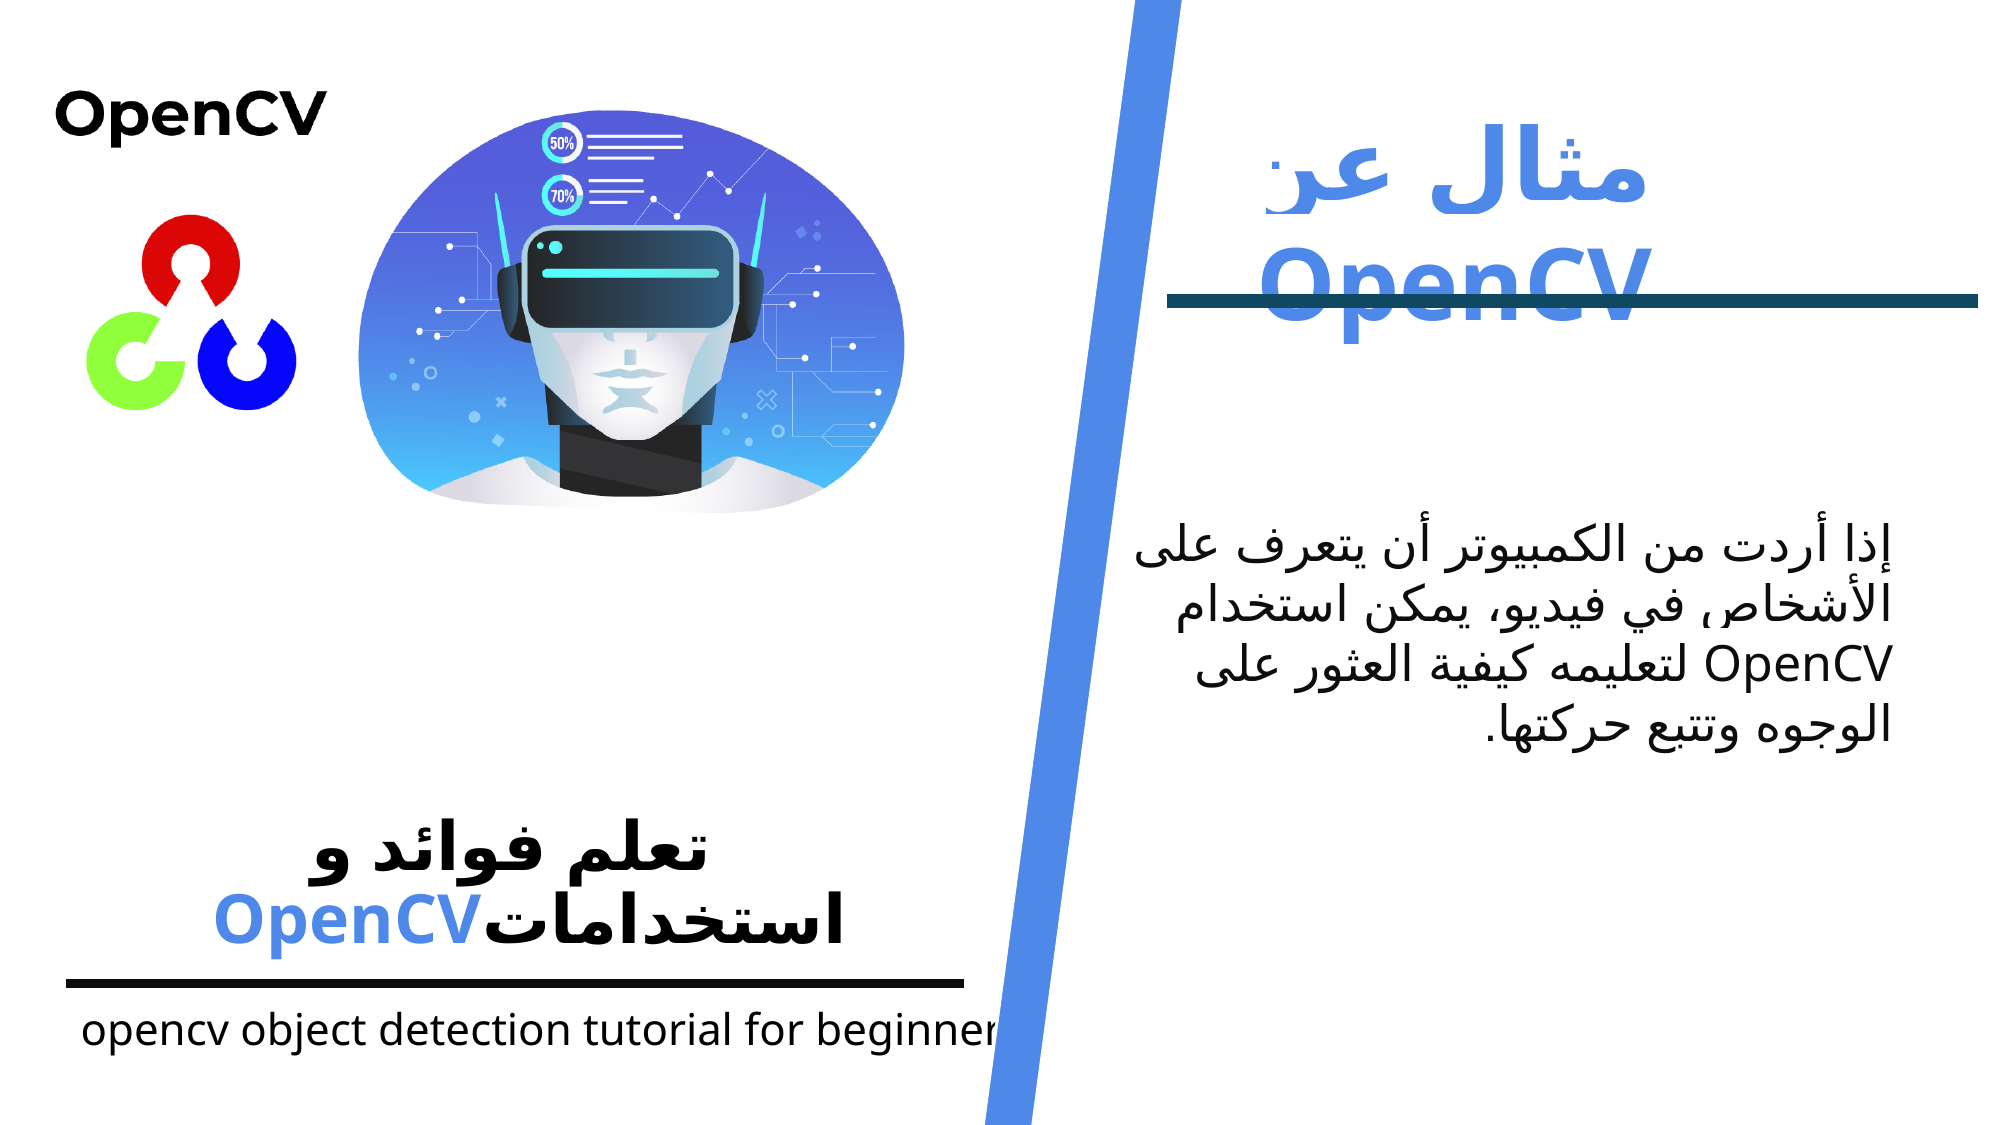

مثال عن OpenCV
إذا أردت من الكمبيوتر أن يتعرف على الأشخاص في فيديو، يمكن استخدام OpenCV لتعليمه كيفية العثور على الوجوه وتتبع حركتها.
# تعلم فوائد و استخداماتOpenCV
opencv object detection tutorial for beginners